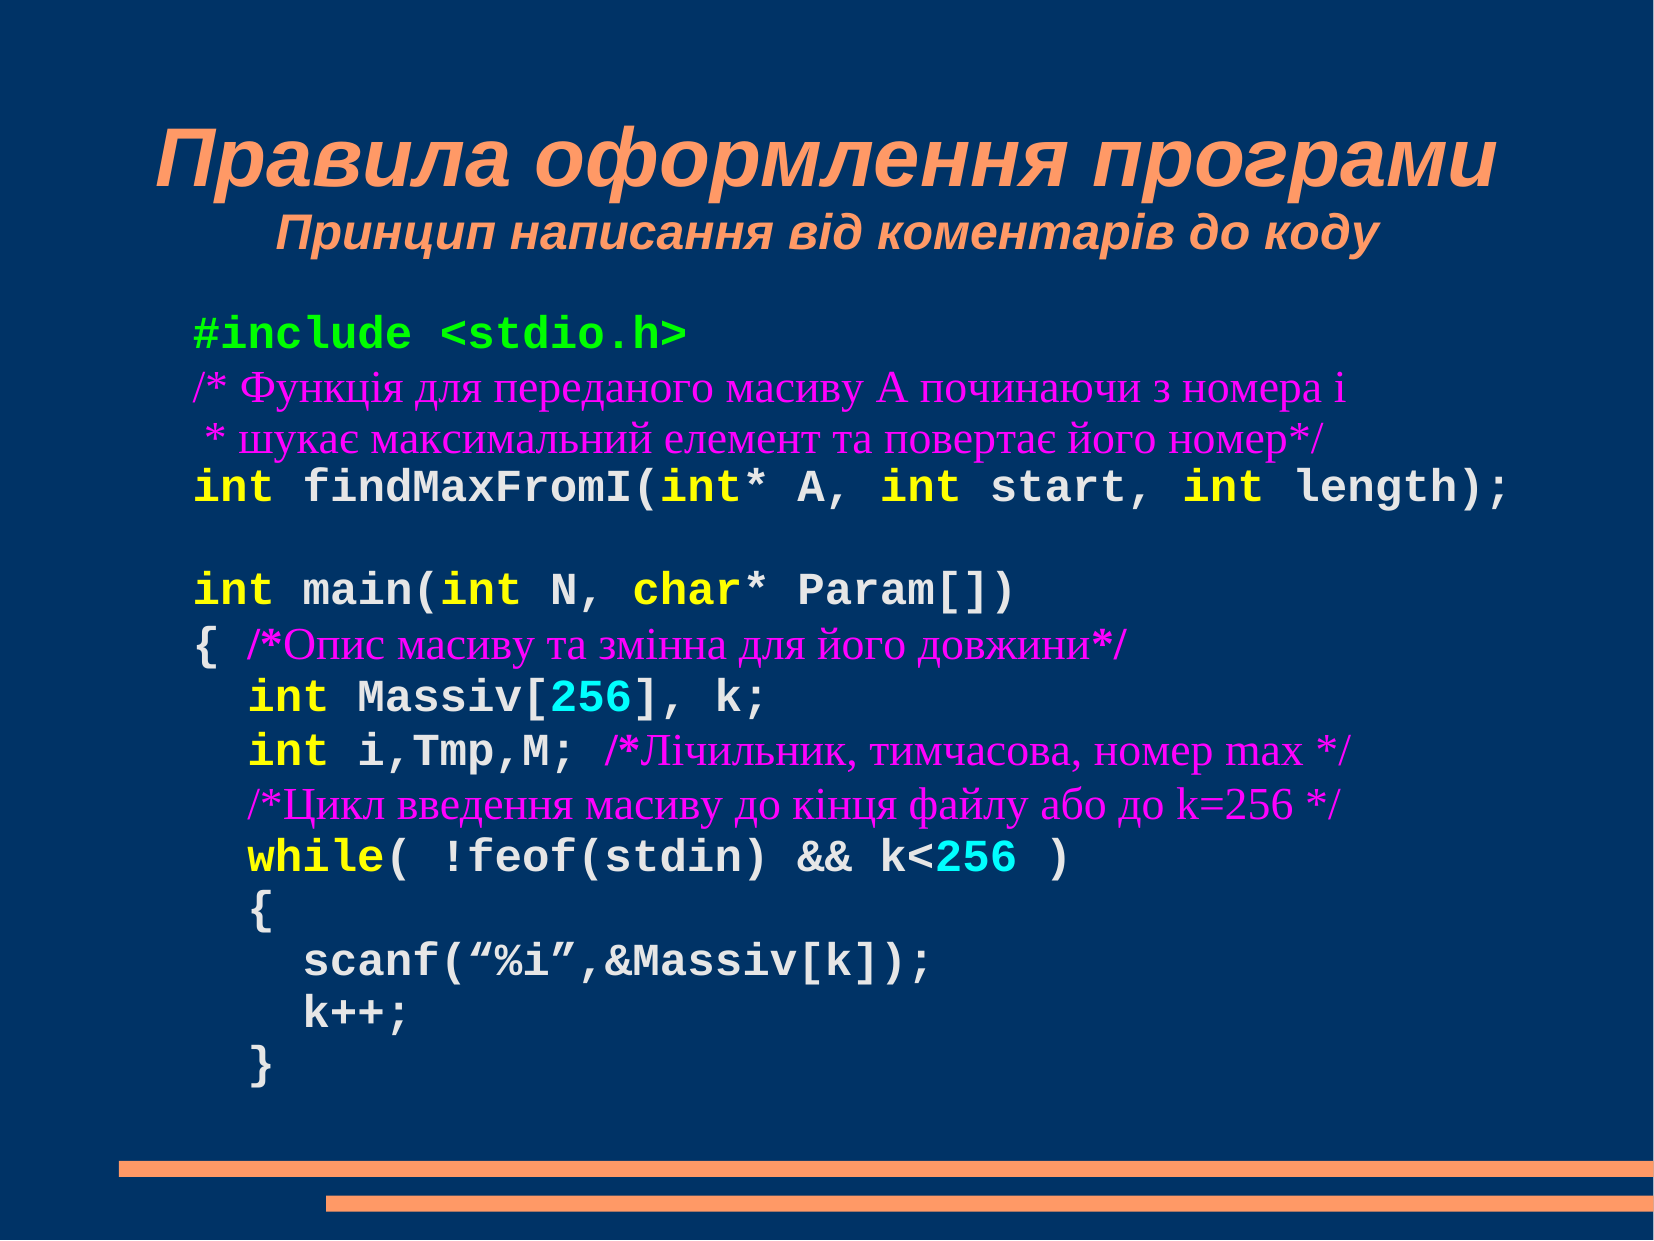

Правила оформлення програми
Принцип написання від коментарів до коду
# #include <stdio.h>
/* Функція для переданого масиву А починаючи з номера і
 * шукає максимальний елемент та повертає його номер*/
int findMaxFromI(int* A, int start, int length);
int main(int N, char* Param[])
{ /*Опис масиву та змінна для його довжини*/
 int Massiv[256], k;
 int i,Tmp,M; /*Лічильник, тимчасова, номер max */
 /*Цикл введення масиву до кінця файлу або до k=256 */
 while( !feof(stdin) && k<256 )
 {
 scanf(“%i”,&Massiv[k]);
 k++;
 }